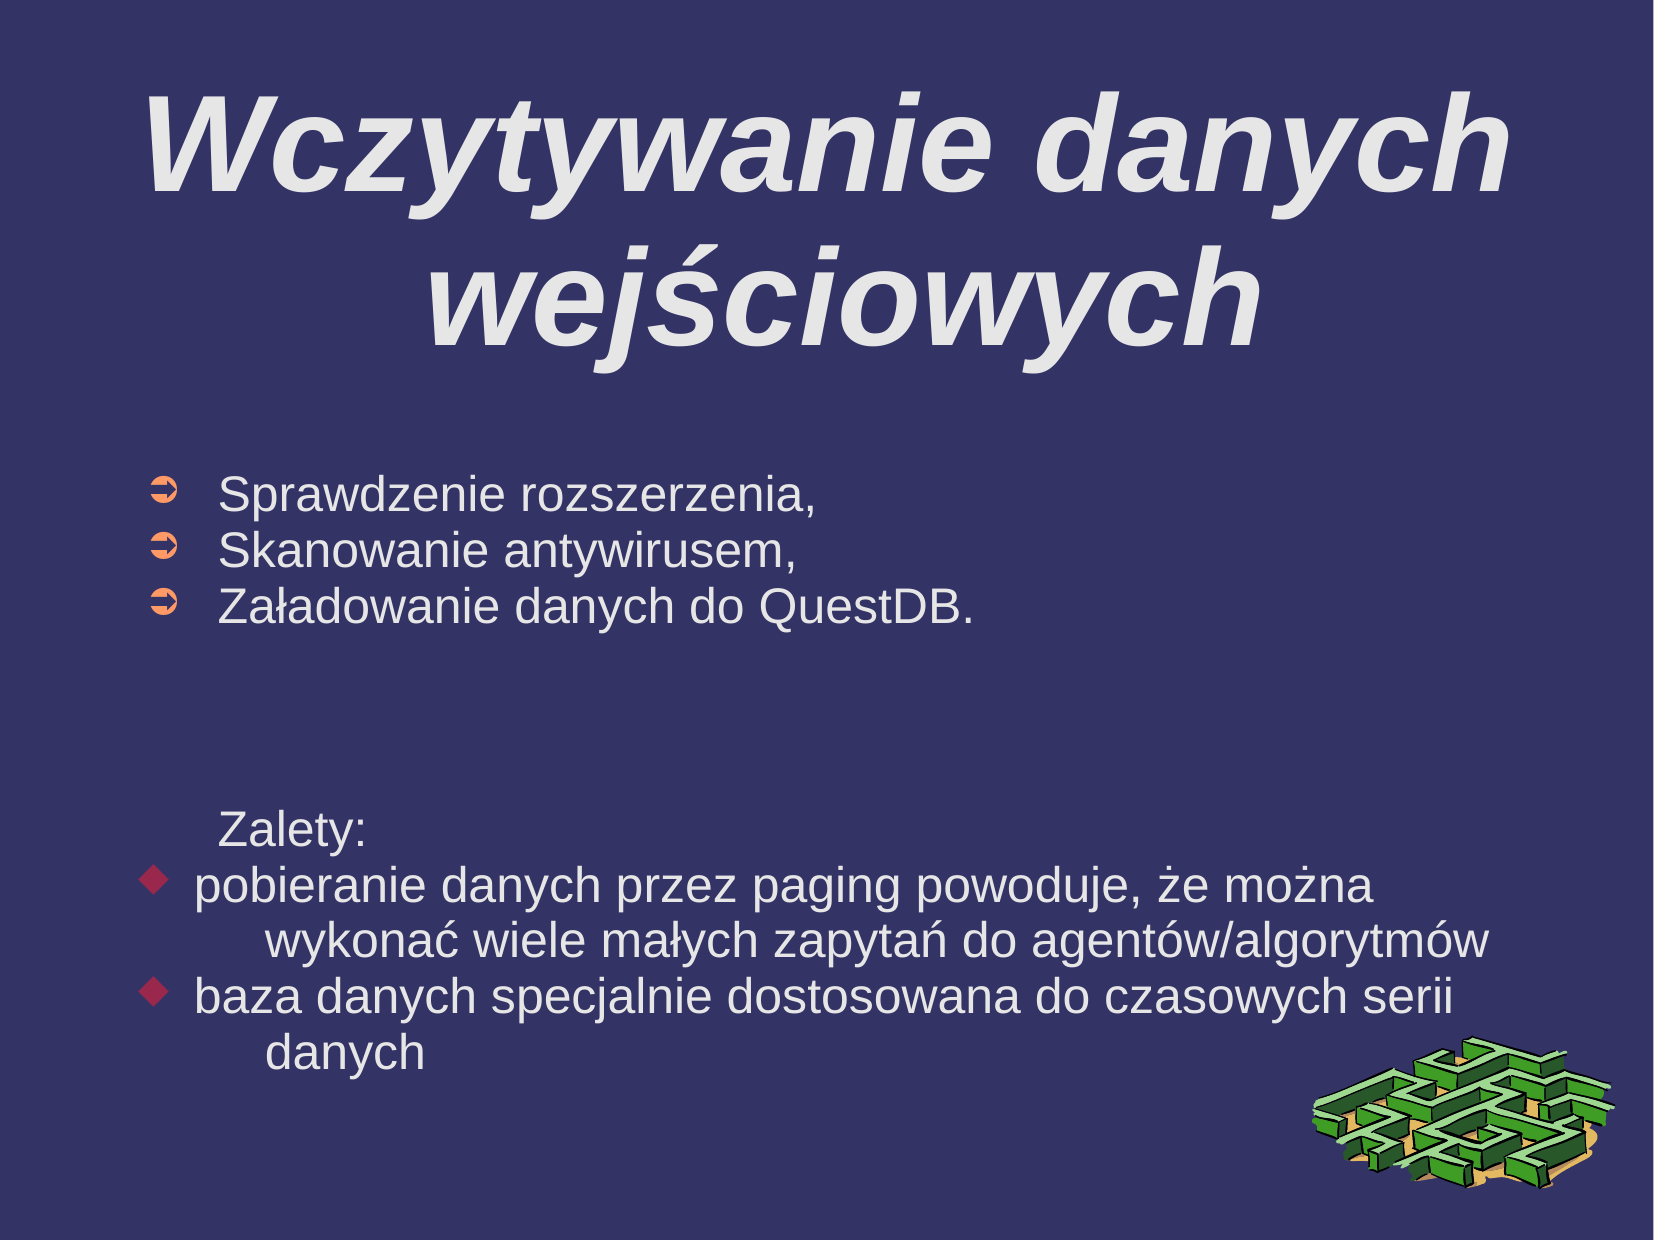

# Wczytywanie danych wejściowych
Sprawdzenie rozszerzenia,
Skanowanie antywirusem,
Załadowanie danych do QuestDB.
Zalety:
pobieranie danych przez paging powoduje, że można wykonać wiele małych zapytań do agentów/algorytmów
baza danych specjalnie dostosowana do czasowych serii danych